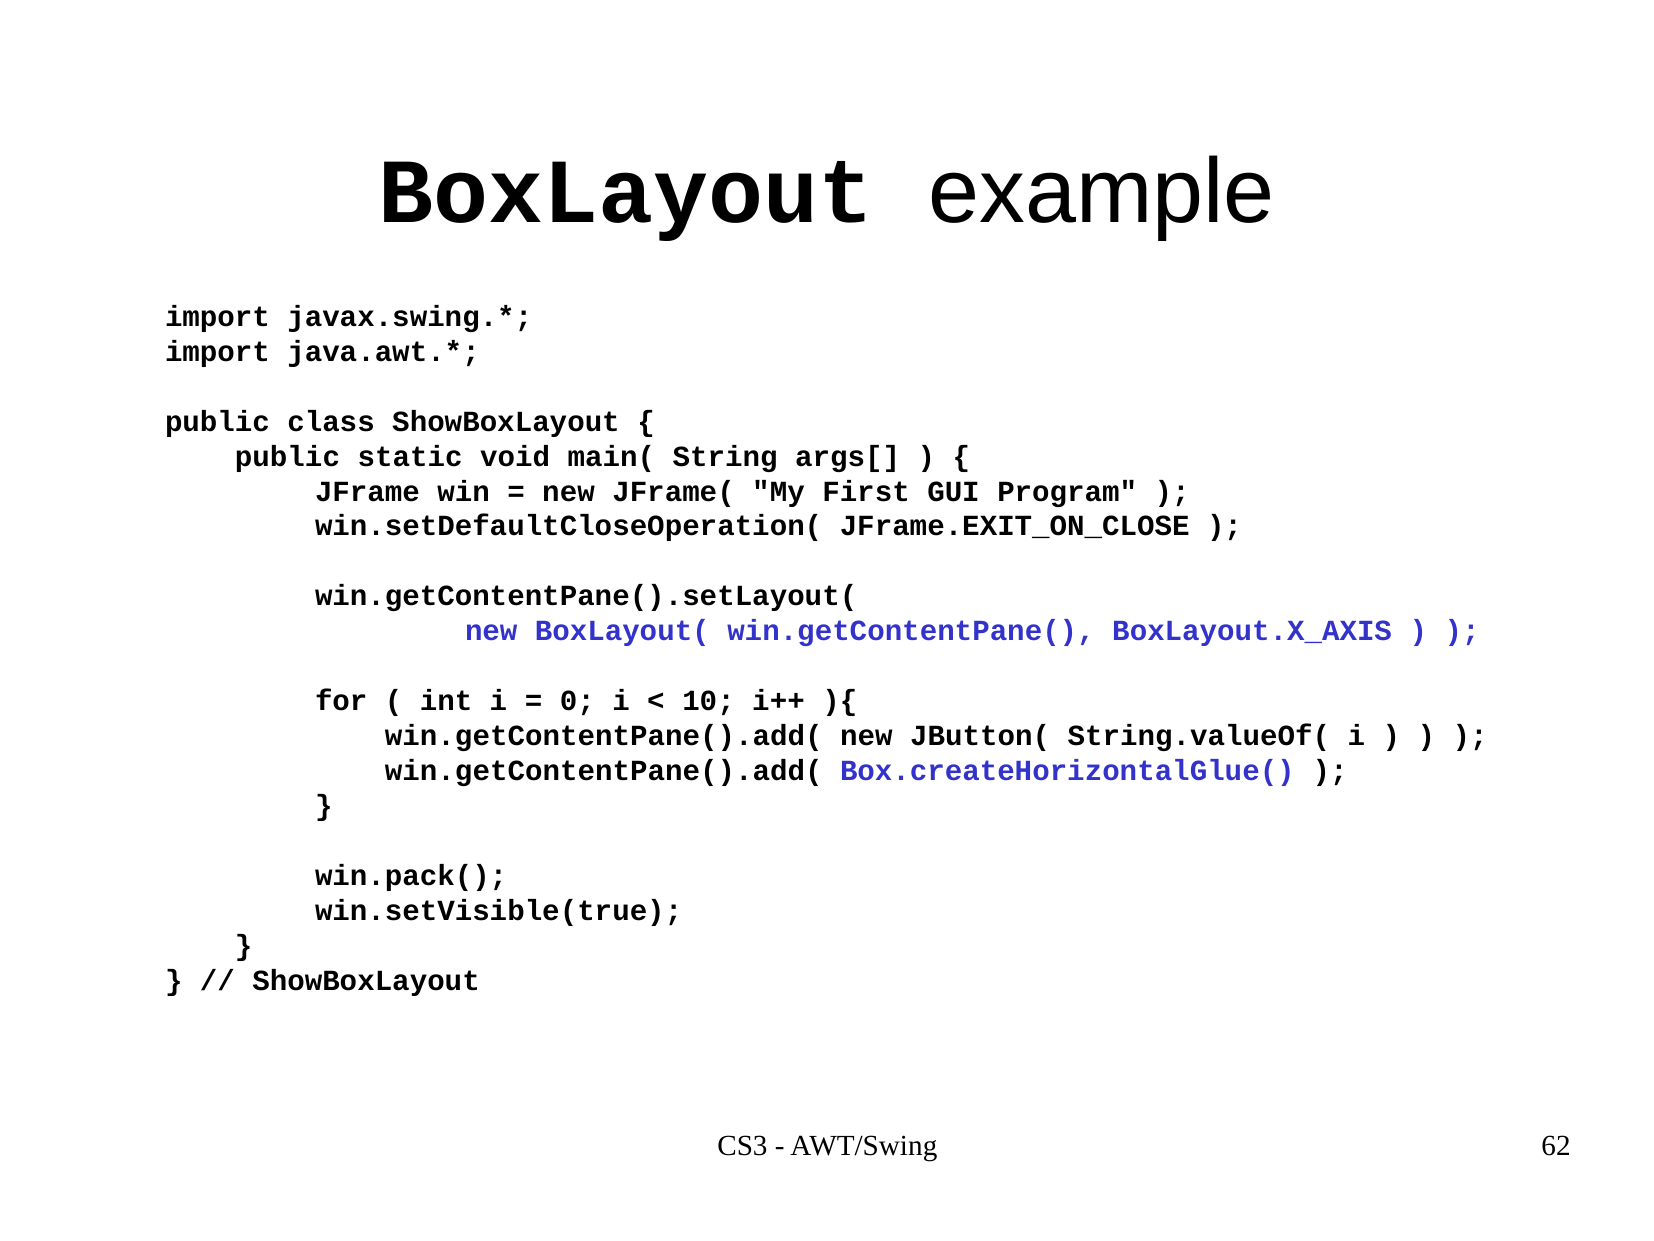

# BoxLayout example
import javax.swing.*;
import java.awt.*;
public class ShowBoxLayout {
 public static void main( String args[] ) {
	JFrame win = new JFrame( "My First GUI Program" );
	win.setDefaultCloseOperation( JFrame.EXIT_ON_CLOSE );
	win.getContentPane().setLayout(
		new BoxLayout( win.getContentPane(), BoxLayout.X_AXIS ) );
	for ( int i = 0; i < 10; i++ ){
	 win.getContentPane().add( new JButton( String.valueOf( i ) ) );
	 win.getContentPane().add( Box.createHorizontalGlue() );
	}
	win.pack();
	win.setVisible(true);
 }
} // ShowBoxLayout
CS3 - AWT/Swing
62